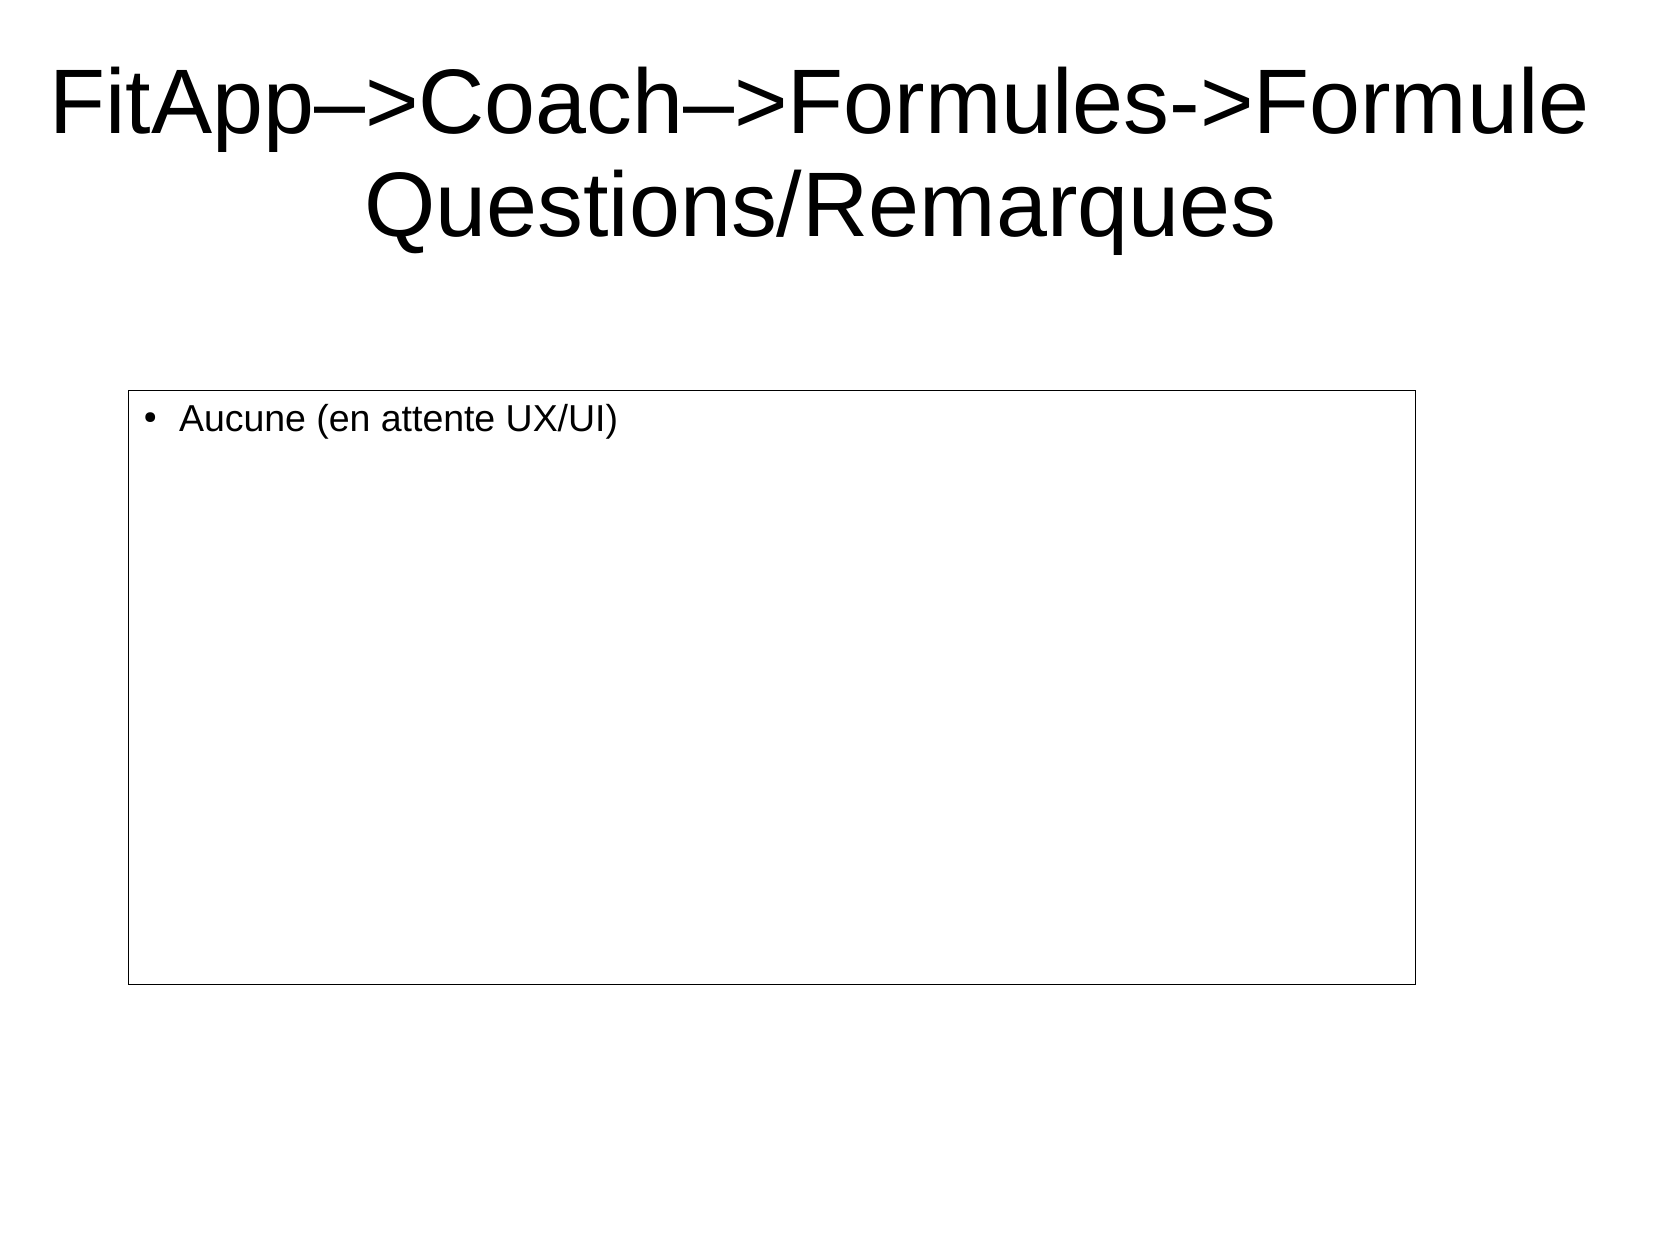

# FitApp–>Coach–>Formules->Formule Questions/Remarques
Aucune (en attente UX/UI)